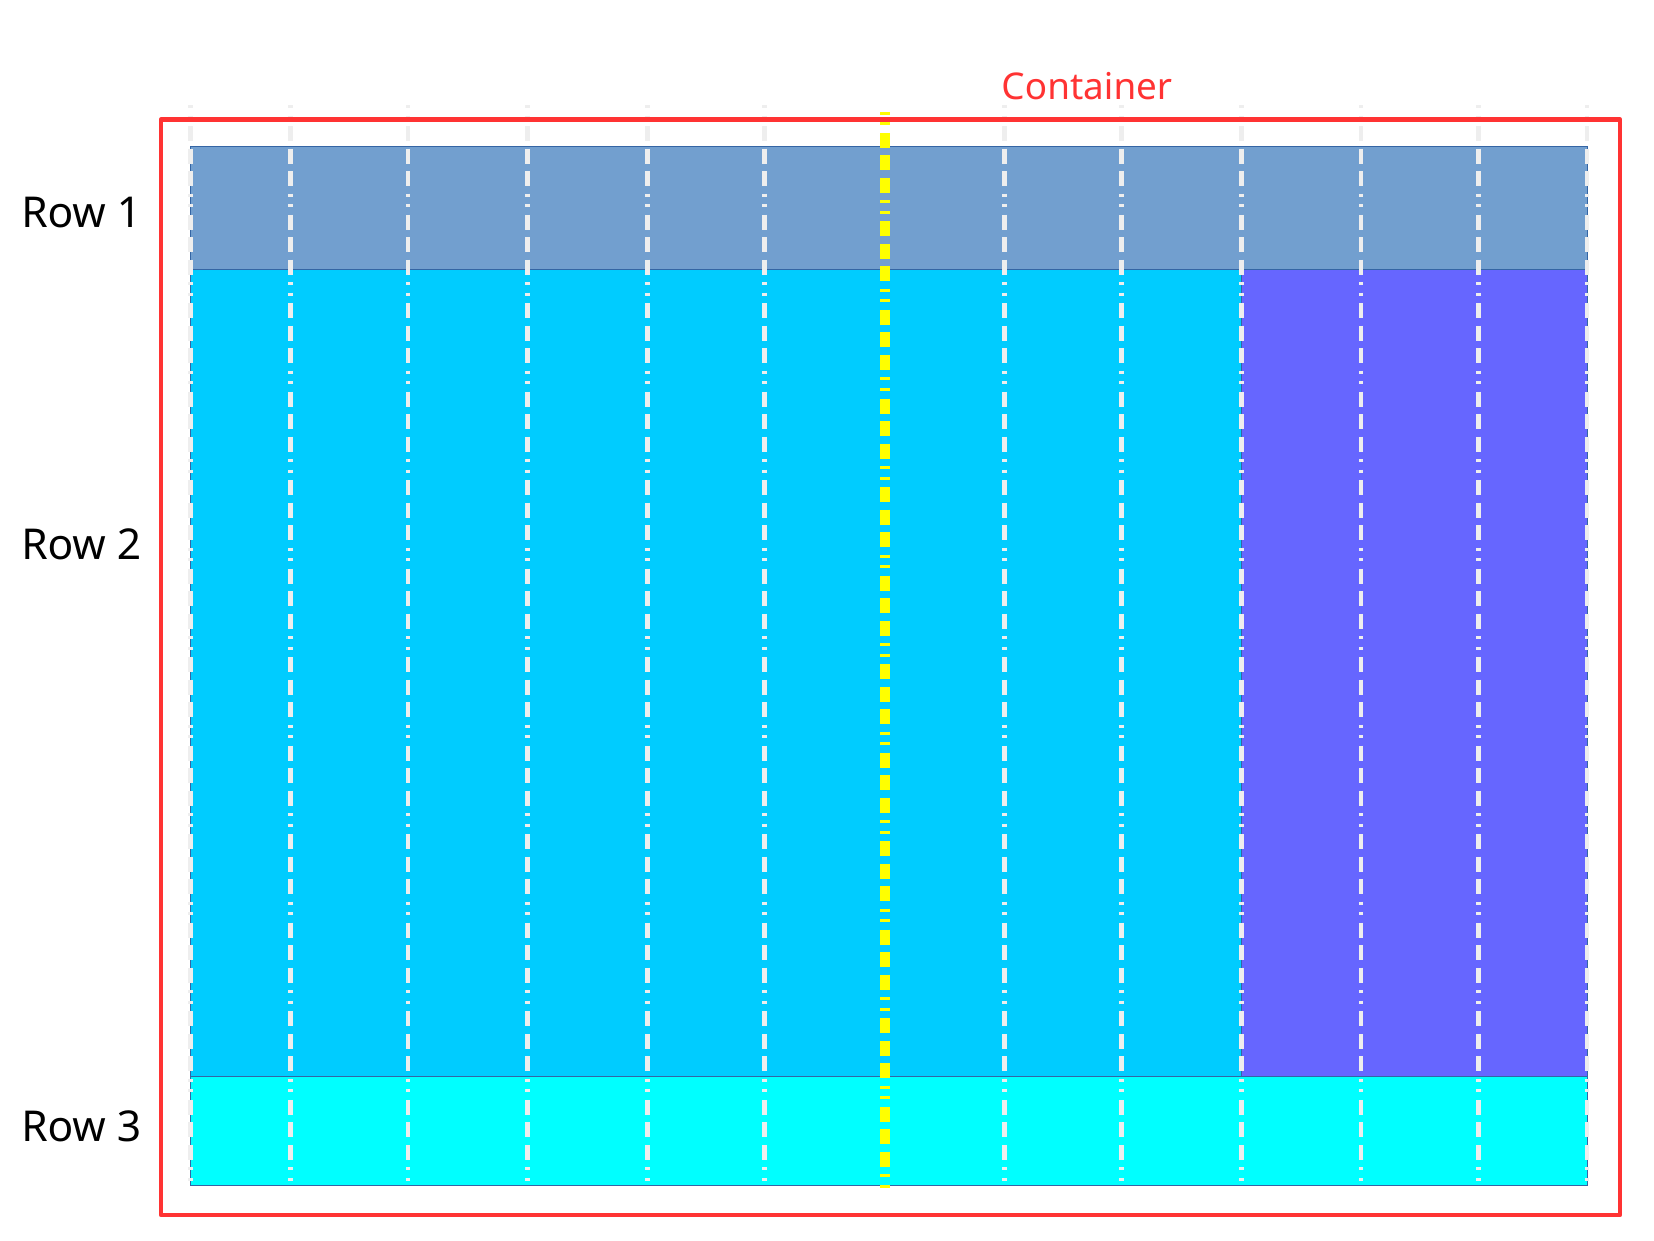

Container
# Row 1
Row 2
Row 3